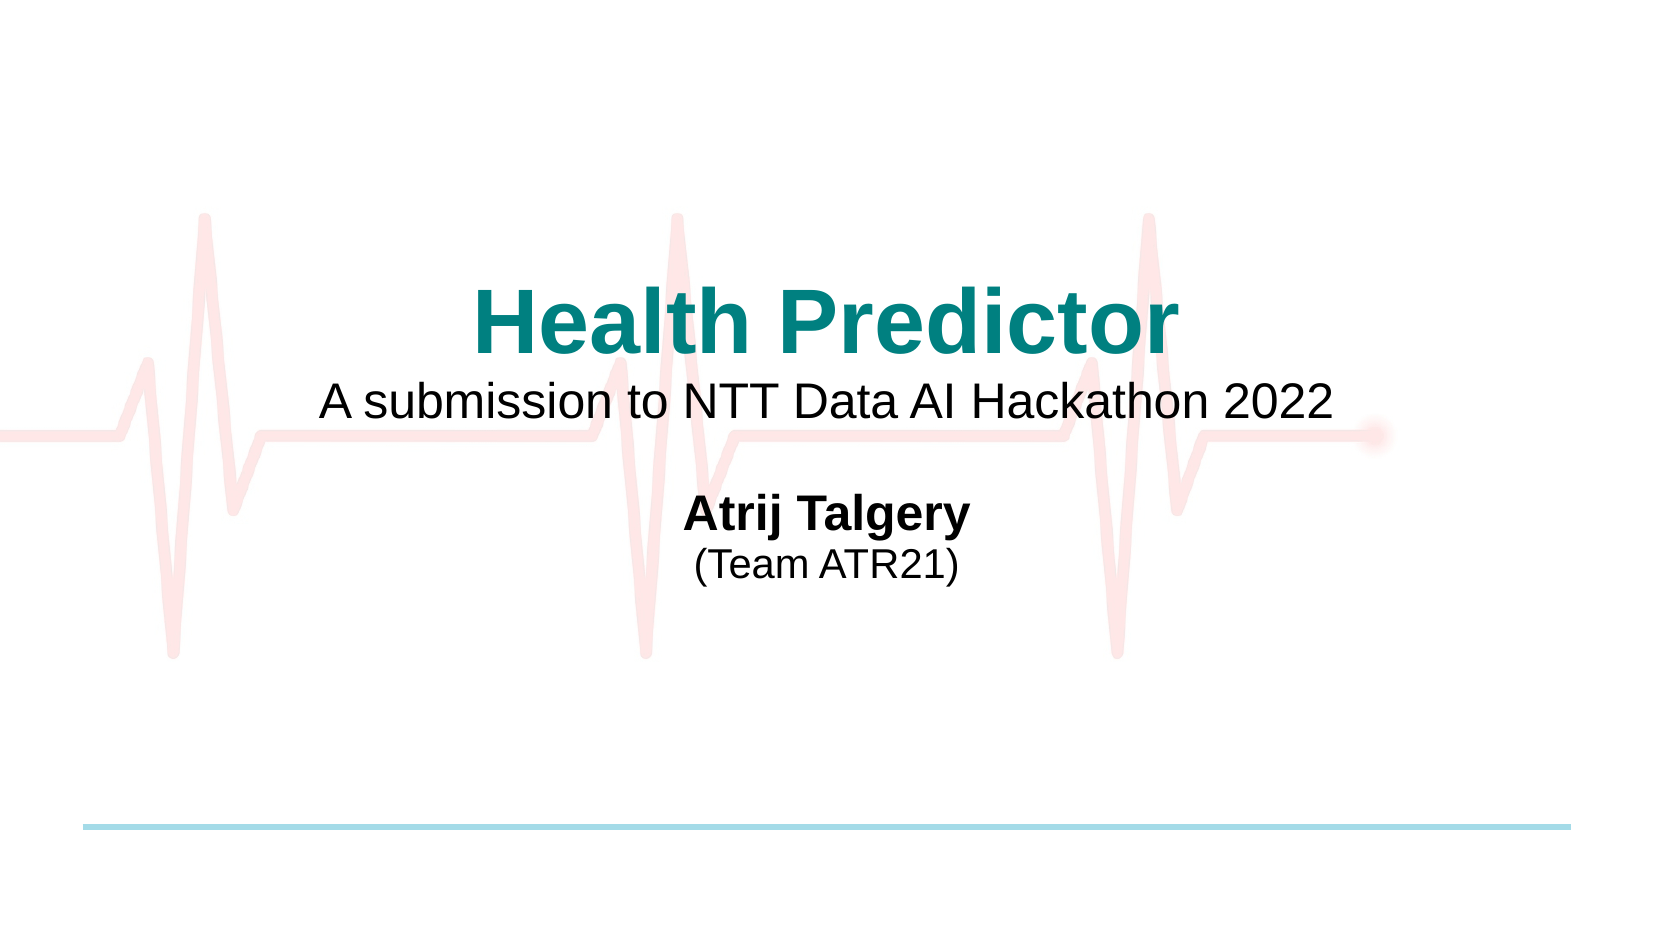

# Health Predictor
A submission to NTT Data AI Hackathon 2022
Atrij Talgery
(Team ATR21)